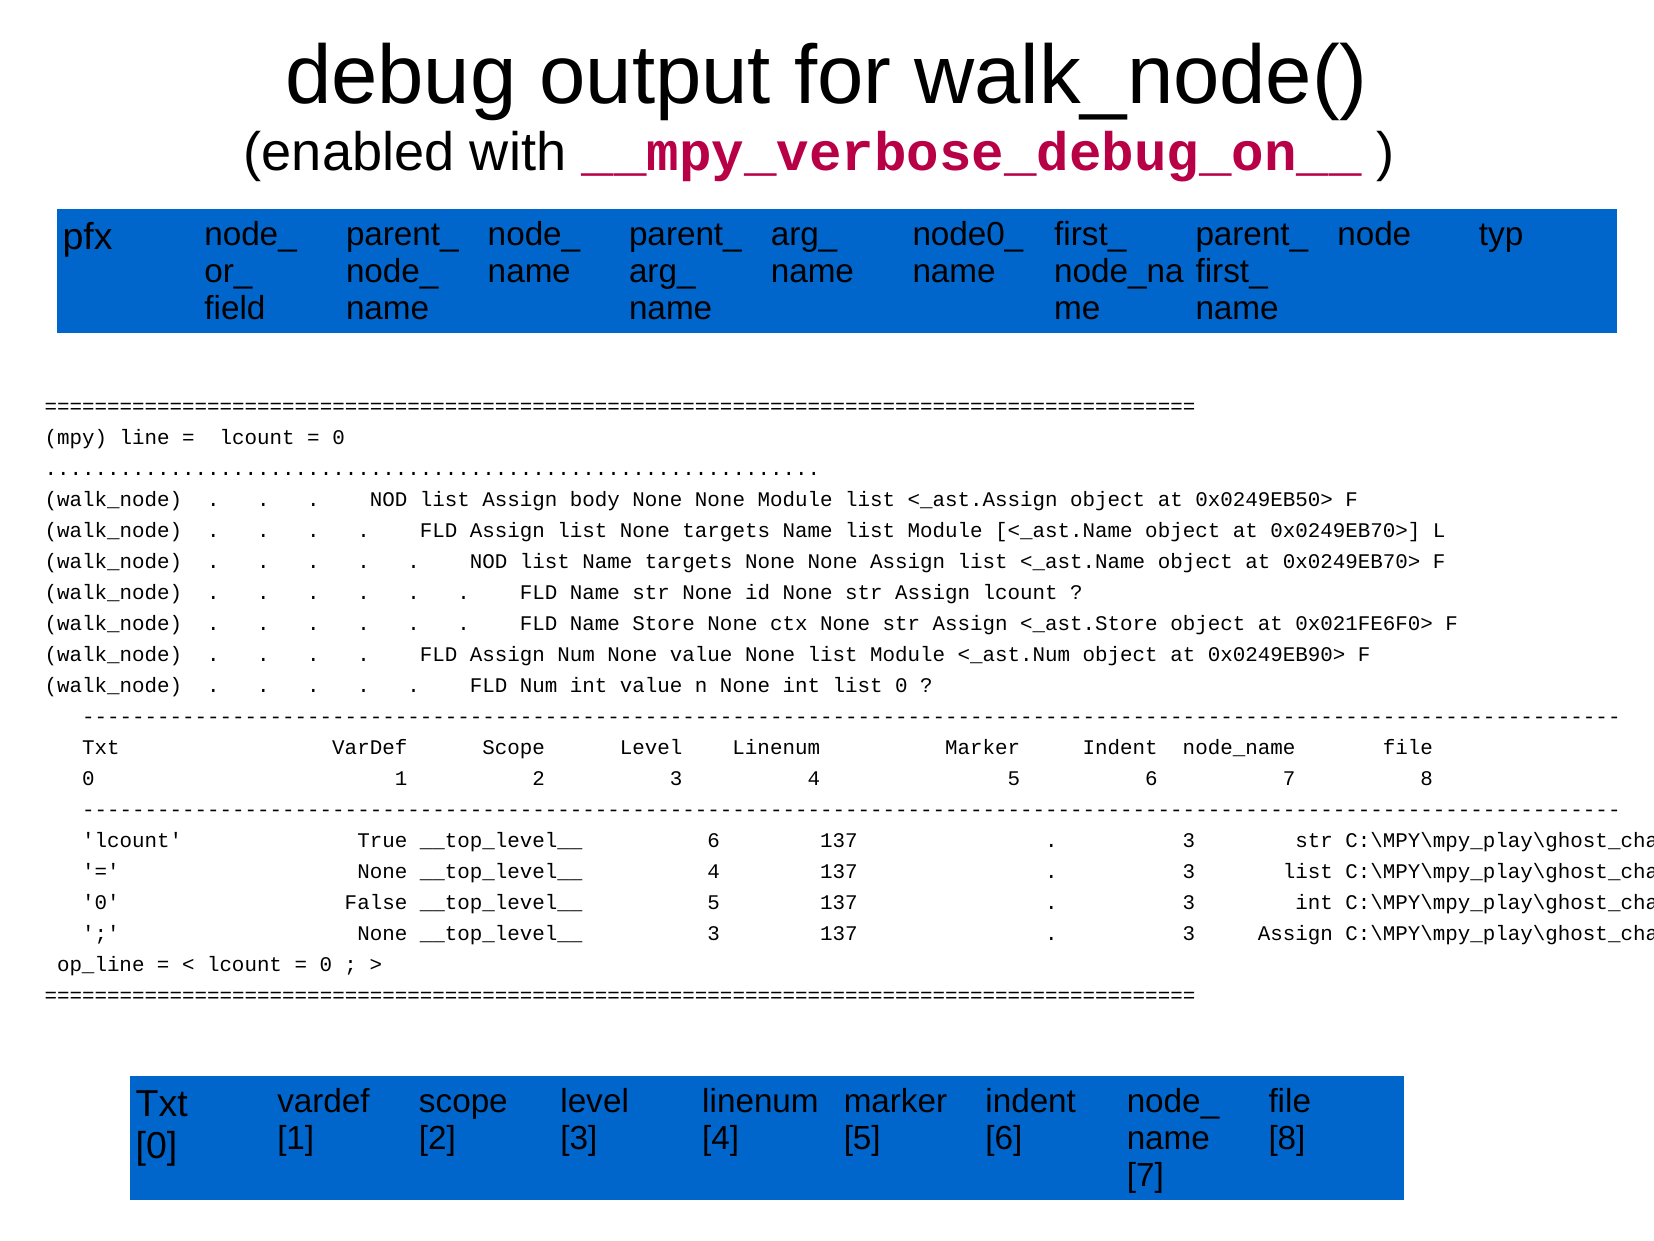

# debug output for walk_node() (enabled with __mpy_verbose_debug_on__ )
| pfx | node\_ or\_ field | parent\_node\_ name | node\_ name | parent\_arg\_ name | arg\_ name | node0\_ name | first\_ node\_name | parent\_ first\_ name | node | typ |
| --- | --- | --- | --- | --- | --- | --- | --- | --- | --- | --- |
============================================================================================
(mpy) line = lcount = 0
..............................................................
(walk_node) . . . NOD list Assign body None None Module list <_ast.Assign object at 0x0249EB50> F
(walk_node) . . . . FLD Assign list None targets Name list Module [<_ast.Name object at 0x0249EB70>] L
(walk_node) . . . . . NOD list Name targets None None Assign list <_ast.Name object at 0x0249EB70> F
(walk_node) . . . . . . FLD Name str None id None str Assign lcount ?
(walk_node) . . . . . . FLD Name Store None ctx None str Assign <_ast.Store object at 0x021FE6F0> F
(walk_node) . . . . FLD Assign Num None value None list Module <_ast.Num object at 0x0249EB90> F
(walk_node) . . . . . FLD Num int value n None int list 0 ?
 ---------------------------------------------------------------------------------------------------------------------------
 Txt VarDef Scope Level Linenum Marker Indent node_name file
 0 1 2 3 4 5 6 7 8
 ---------------------------------------------------------------------------------------------------------------------------
 'lcount' True __top_level__ 6 137 . 3 str C:\MPY\mpy_play\ghost_chaser3_tmp1.mpy
 '=' None __top_level__ 4 137 . 3 list C:\MPY\mpy_play\ghost_chaser3_tmp1.mpy
 '0' False __top_level__ 5 137 . 3 int C:\MPY\mpy_play\ghost_chaser3_tmp1.mpy
 ';' None __top_level__ 3 137 . 3 Assign C:\MPY\mpy_play\ghost_chaser3_tmp1.mpy
 op_line = < lcount = 0 ; >
============================================================================================
| Txt [0] | vardef [1] | scope [2] | level [3] | linenum [4] | marker [5] | indent [6] | node\_ name [7] | file [8] |
| --- | --- | --- | --- | --- | --- | --- | --- | --- |